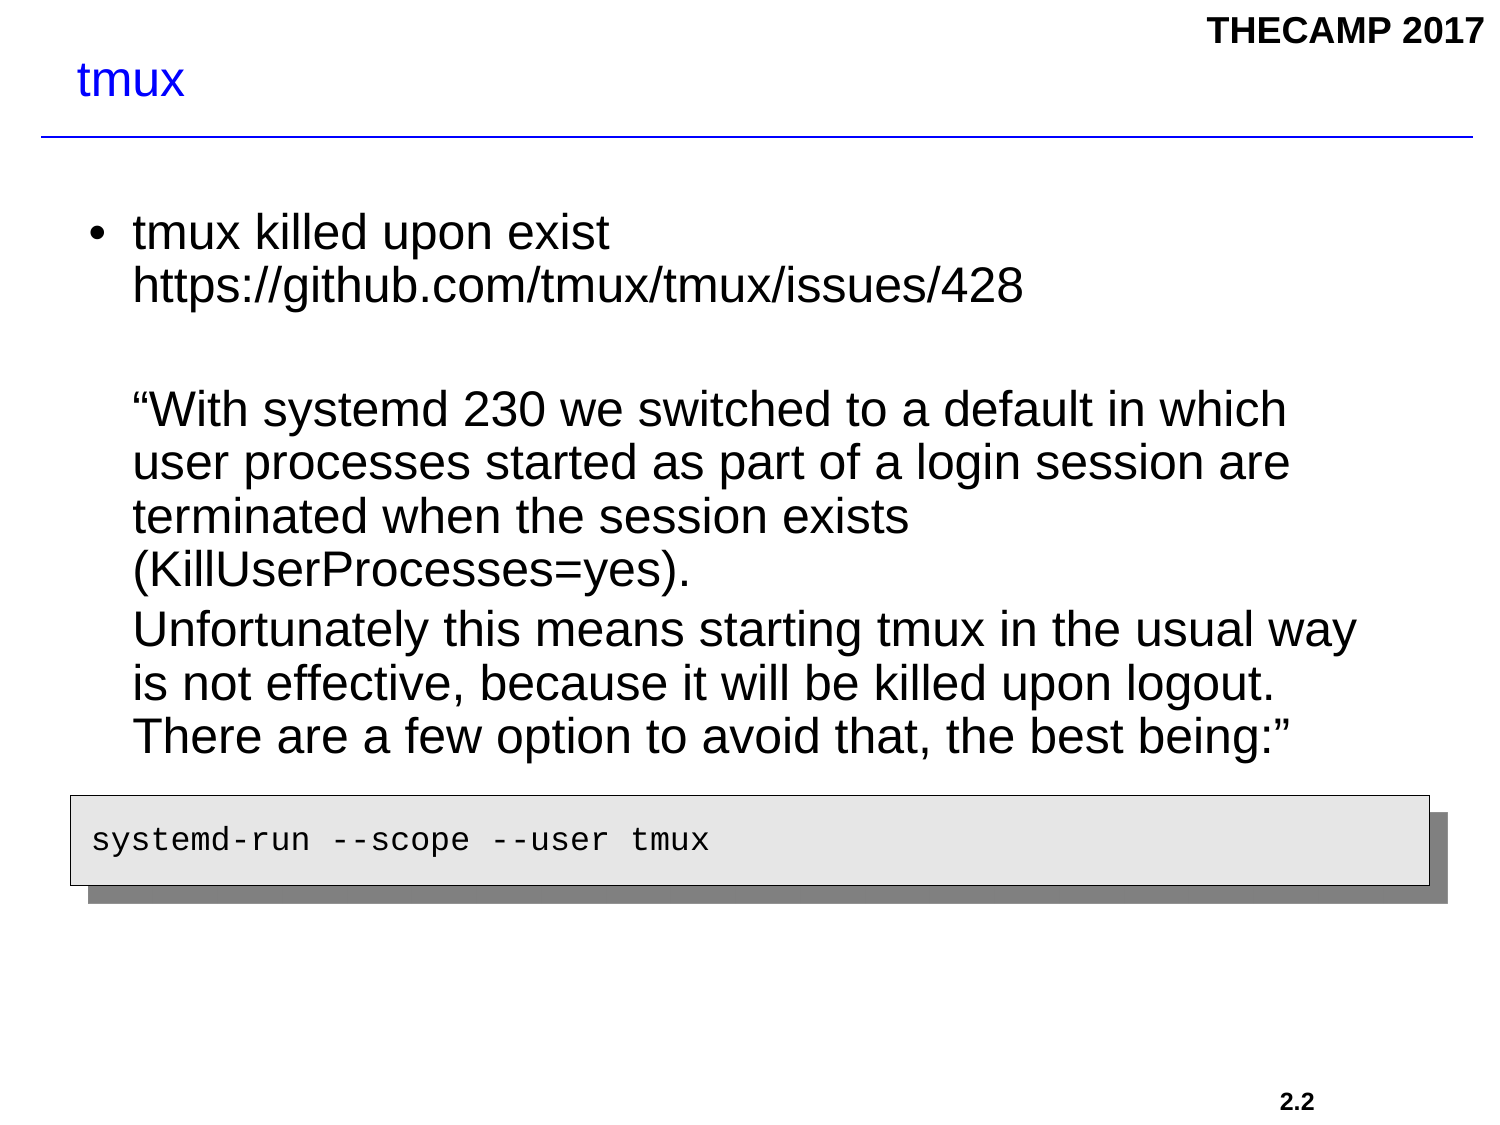

# tmux
tmux killed upon exist
https://github.com/tmux/tmux/issues/428
“With systemd 230 we switched to a default in which user processes started as part of a login session are terminated when the session exists (KillUserProcesses=yes).
Unfortunately this means starting tmux in the usual way is not effective, because it will be killed upon logout. There are a few option to avoid that, the best being:”
 systemd-run --scope --user tmux